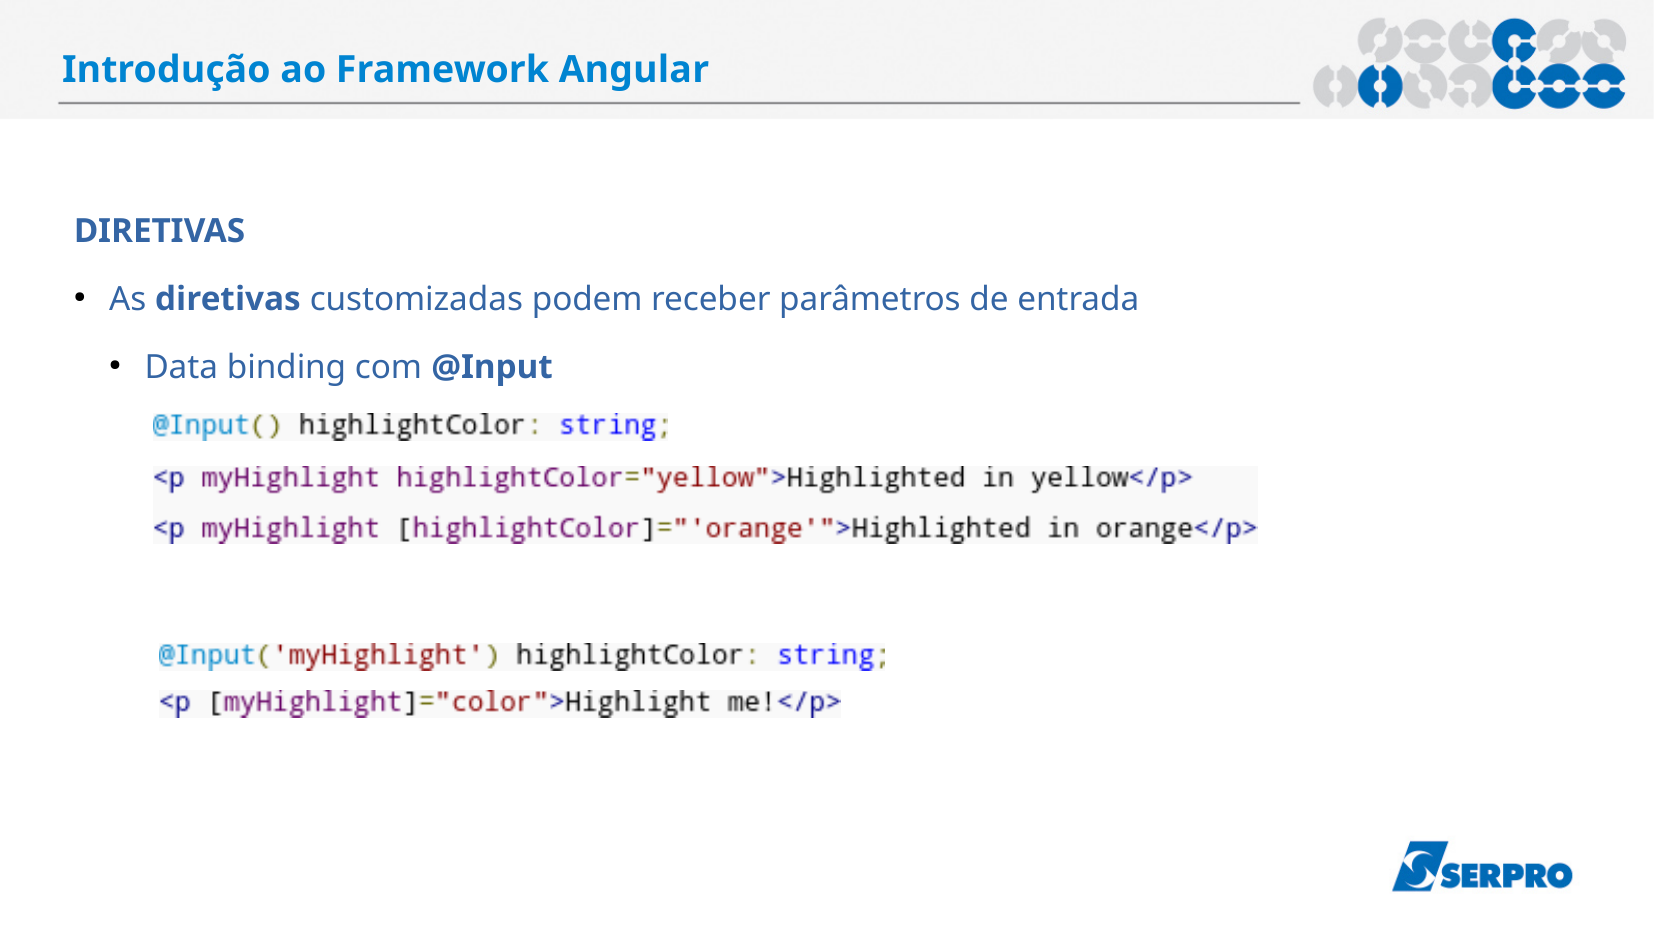

Introdução ao Framework Angular
DIRETIVAS
As diretivas customizadas podem receber parâmetros de entrada
Data binding com @Input